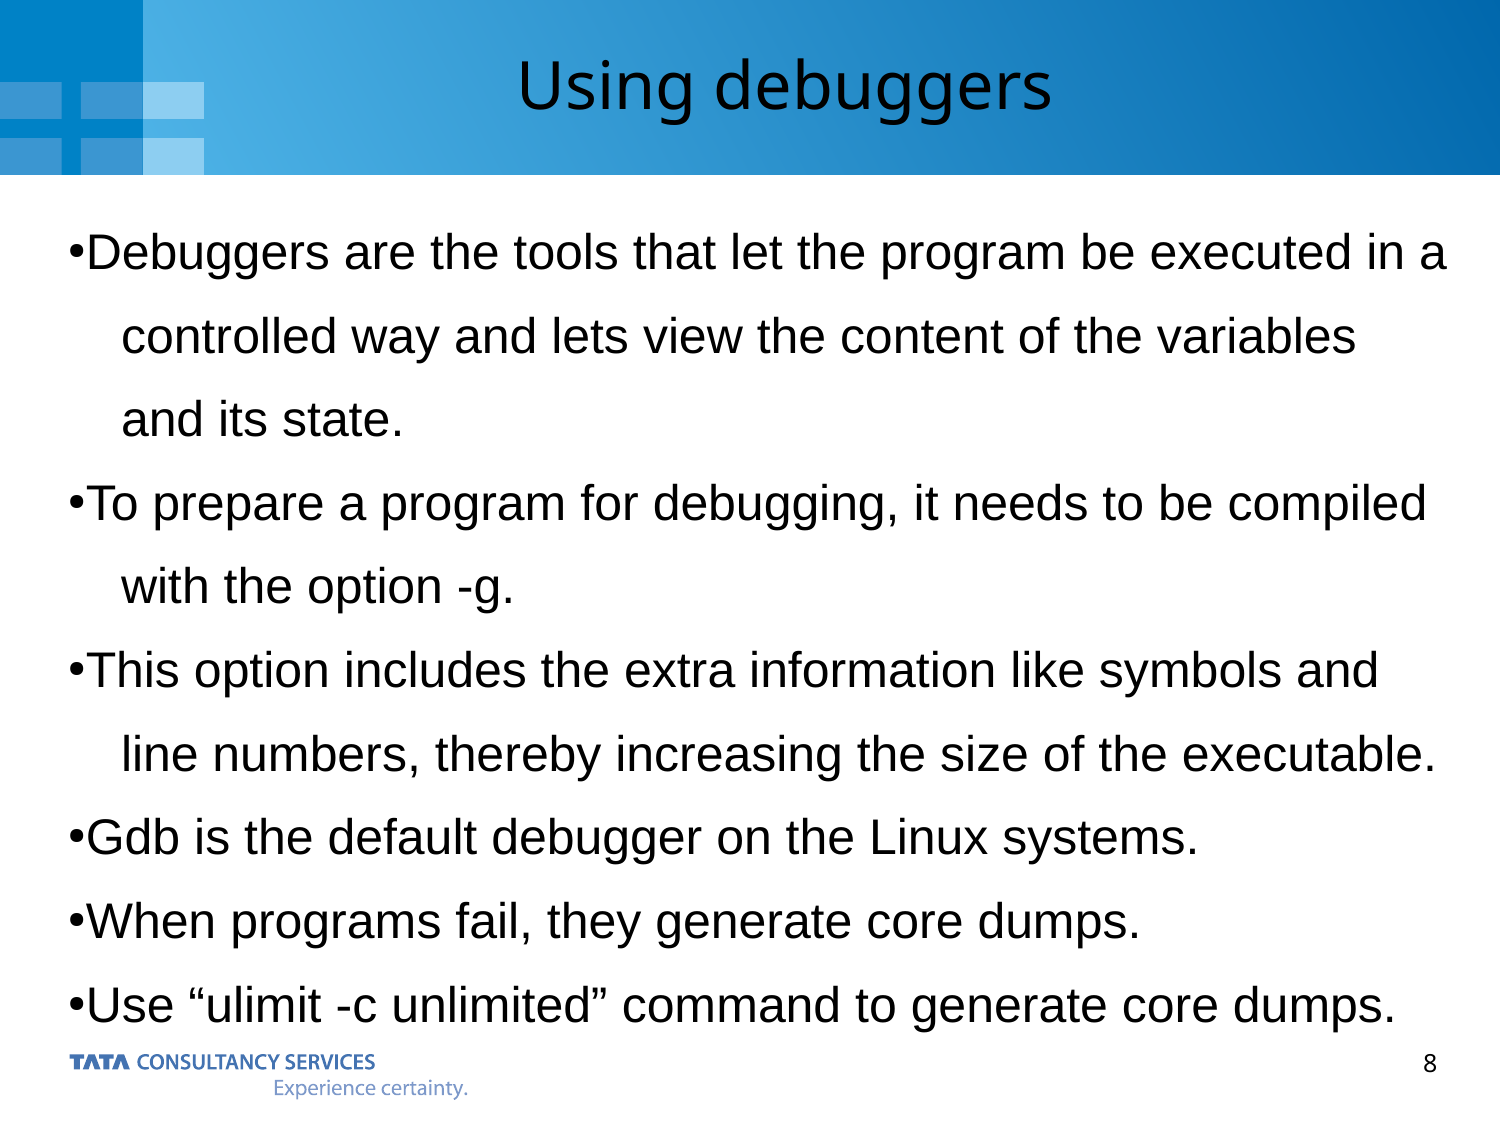

Using debuggers
Debuggers are the tools that let the program be executed in a controlled way and lets view the content of the variables and its state.
To prepare a program for debugging, it needs to be compiled with the option -g.
This option includes the extra information like symbols and line numbers, thereby increasing the size of the executable.
Gdb is the default debugger on the Linux systems.
When programs fail, they generate core dumps.
Use “ulimit -c unlimited” command to generate core dumps.